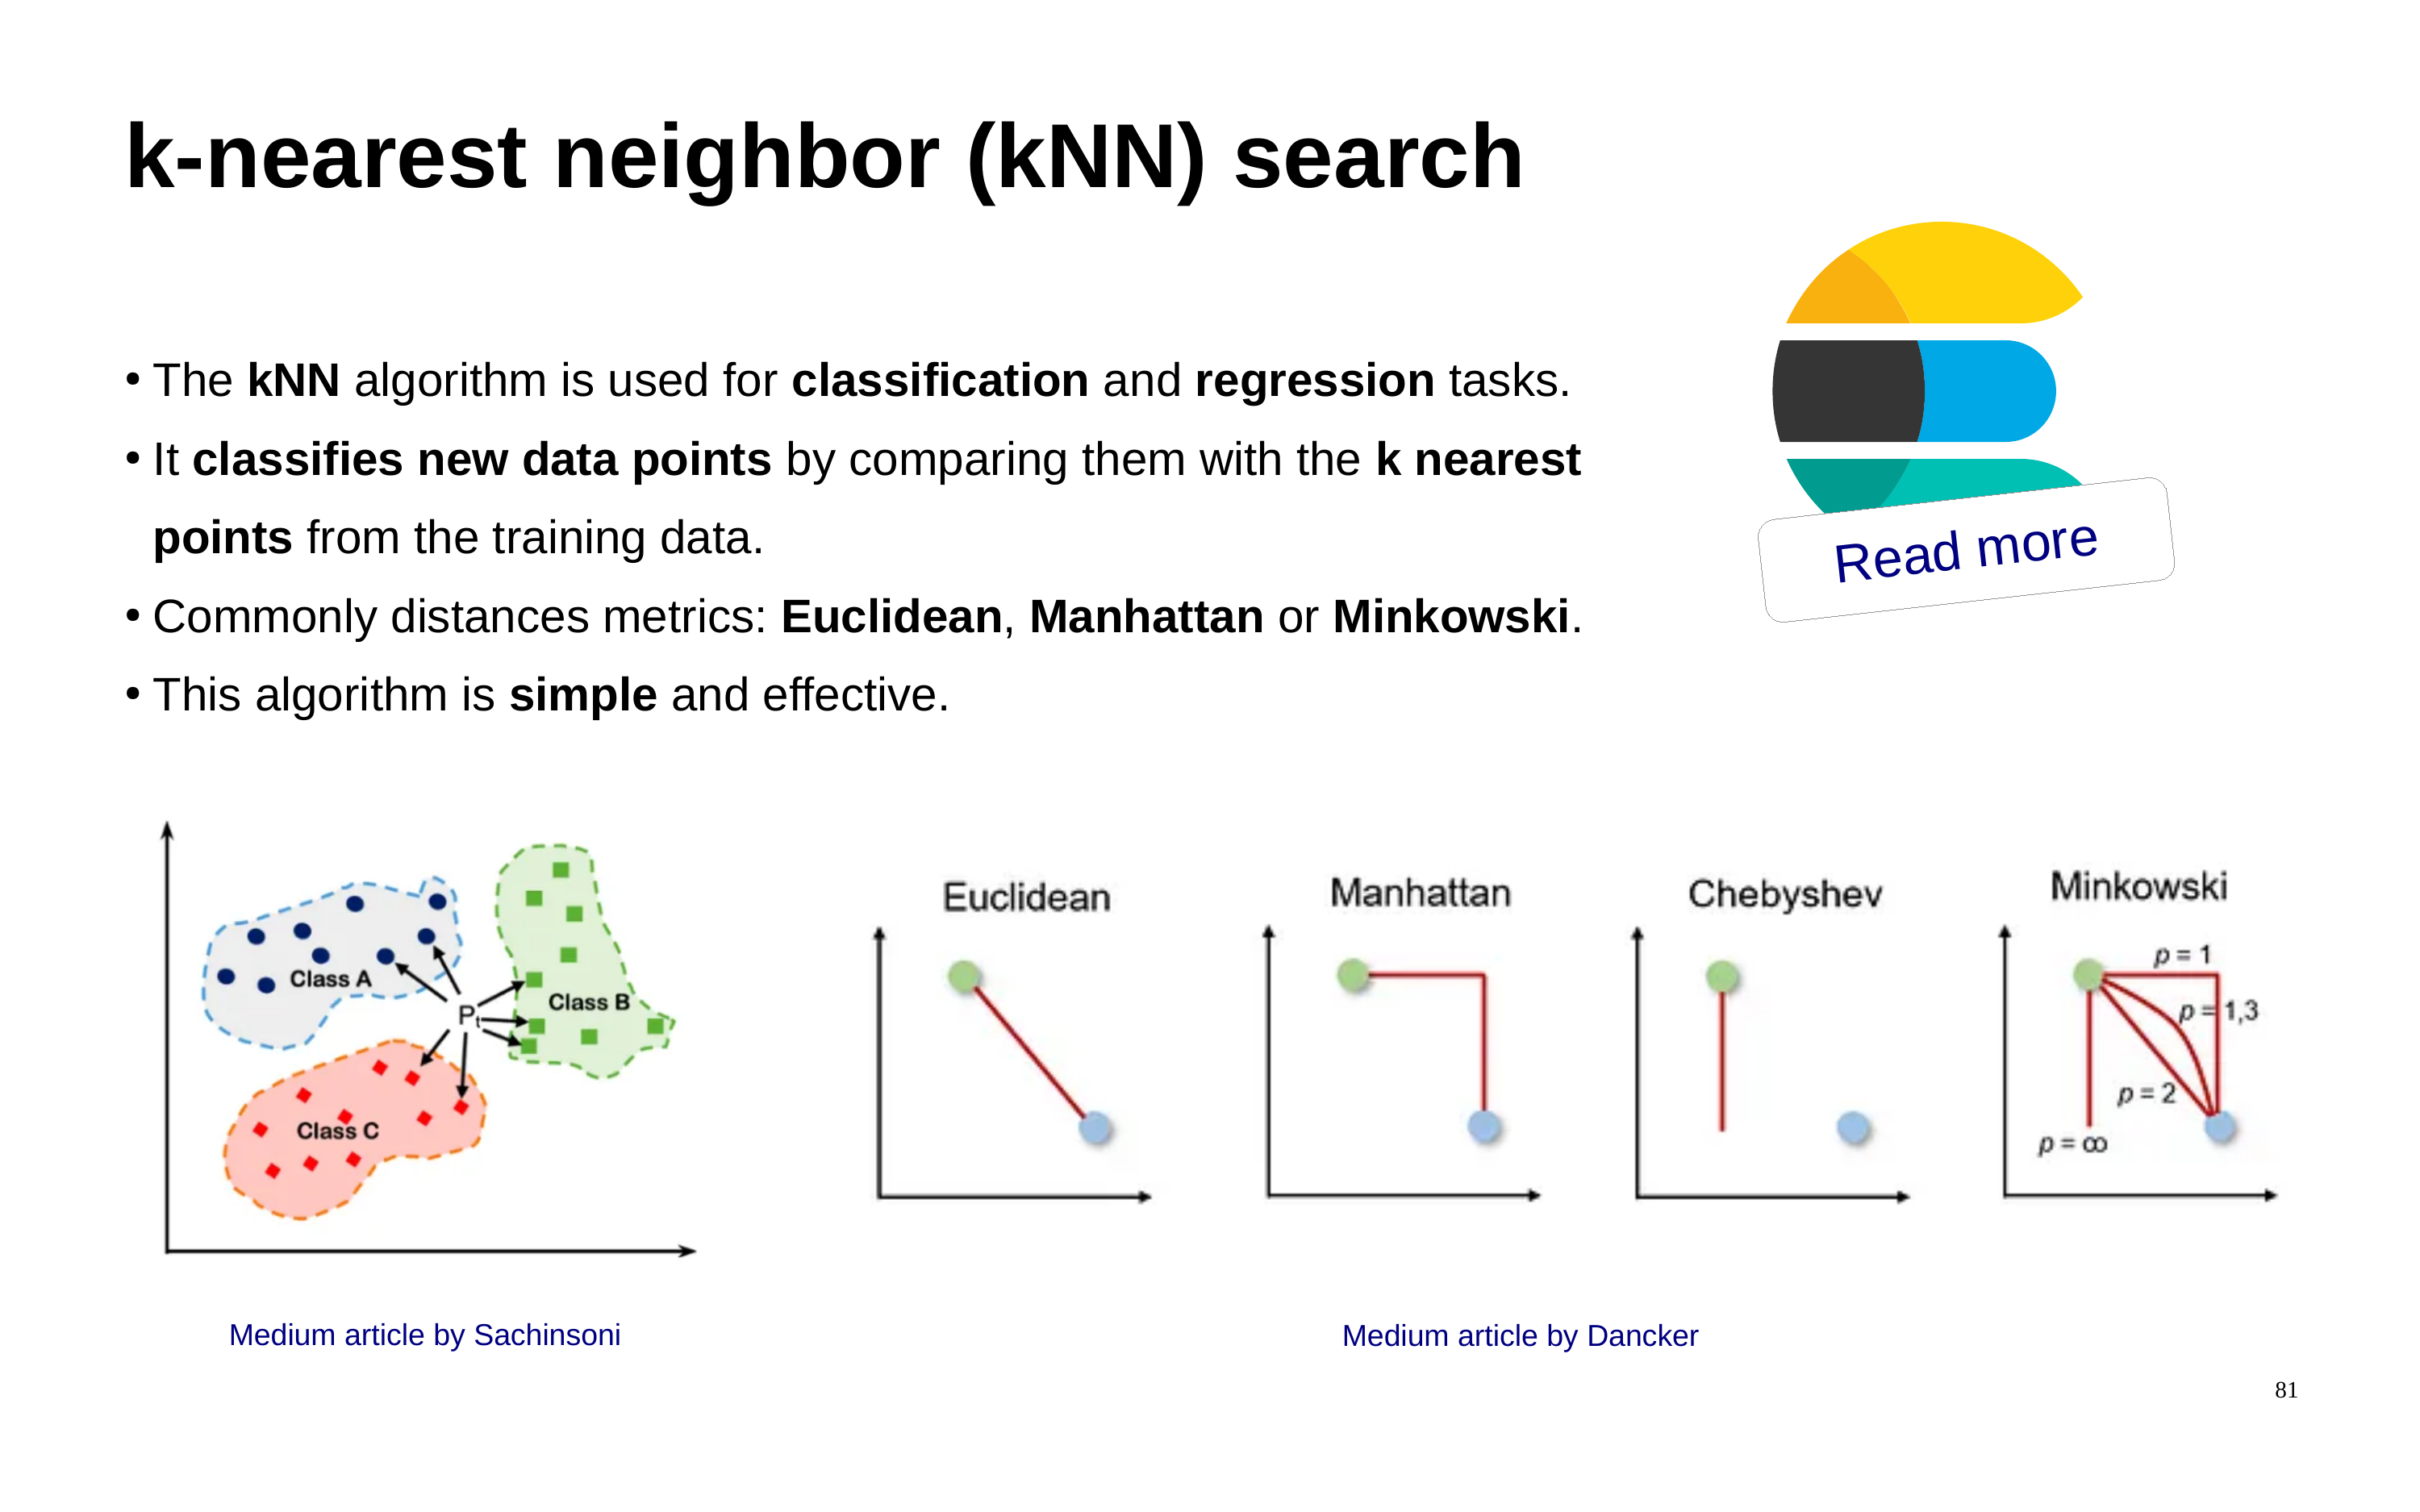

k-nearest neighbor (kNN) search
The kNN algorithm is used for classification and regression tasks.
It classifies new data points by comparing them with the k nearest points from the training data.
Commonly distances metrics: Euclidean, Manhattan or Minkowski.
This algorithm is simple and effective.
Read more
Medium article by Sachinsoni
Medium article by Dancker
81